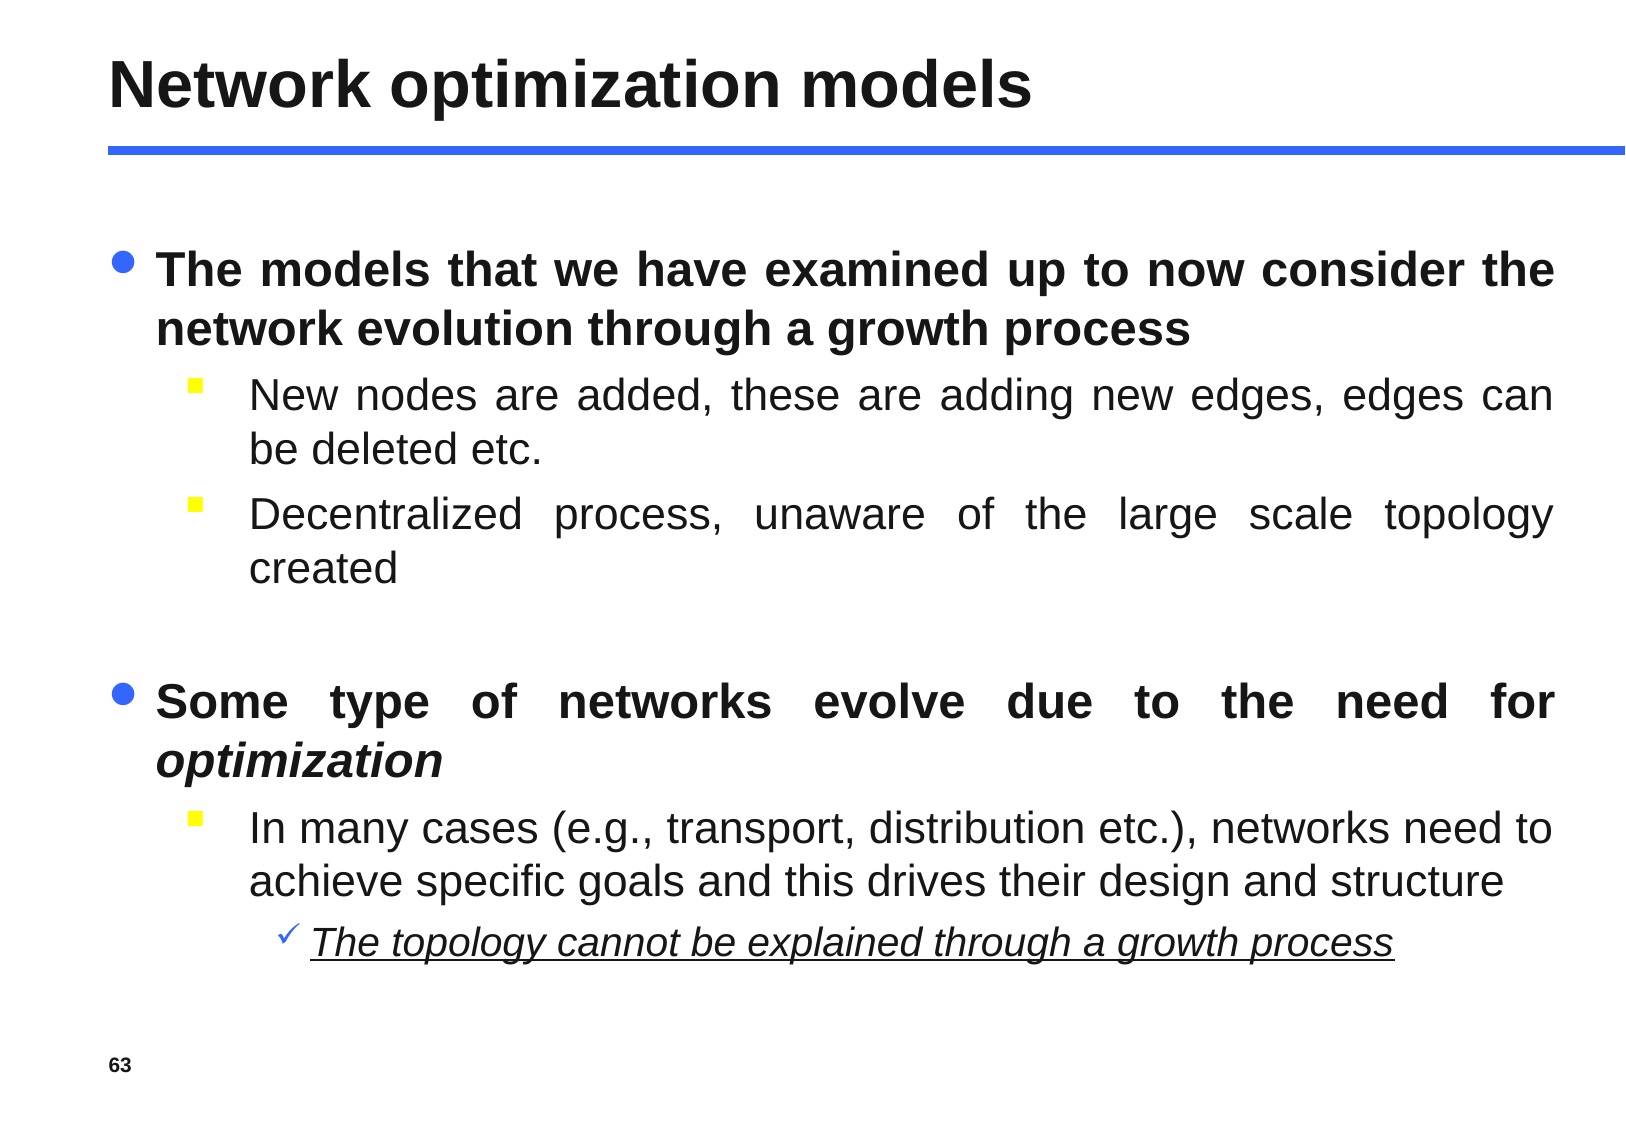

# Network optimization models
The models that we have examined up to now consider the network evolution through a growth process
New nodes are added, these are adding new edges, edges can be deleted etc.
Decentralized process, unaware of the large scale topology created
Some type of networks evolve due to the need for optimization
In many cases (e.g., transport, distribution etc.), networks need to achieve specific goals and this drives their design and structure
The topology cannot be explained through a growth process